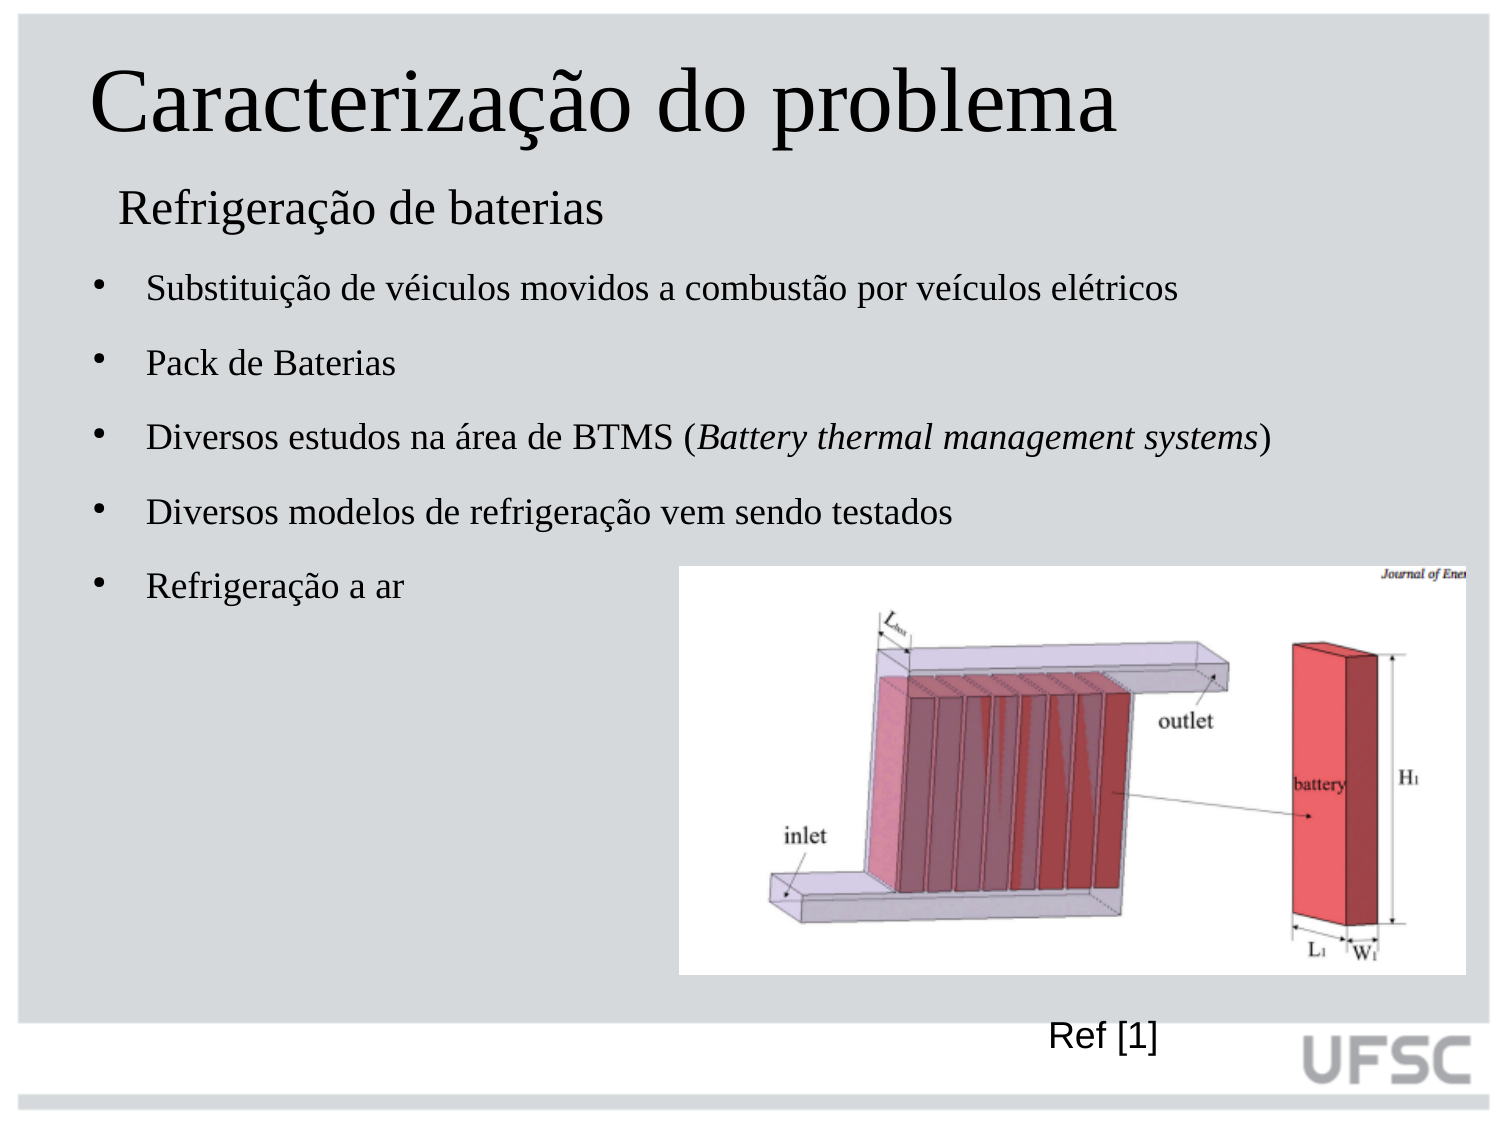

# Caracterização do problema
Refrigeração de baterias
Substituição de véiculos movidos a combustão por veículos elétricos
Pack de Baterias
Diversos estudos na área de BTMS (Battery thermal management systems)
Diversos modelos de refrigeração vem sendo testados
Refrigeração a ar
Ref [1]